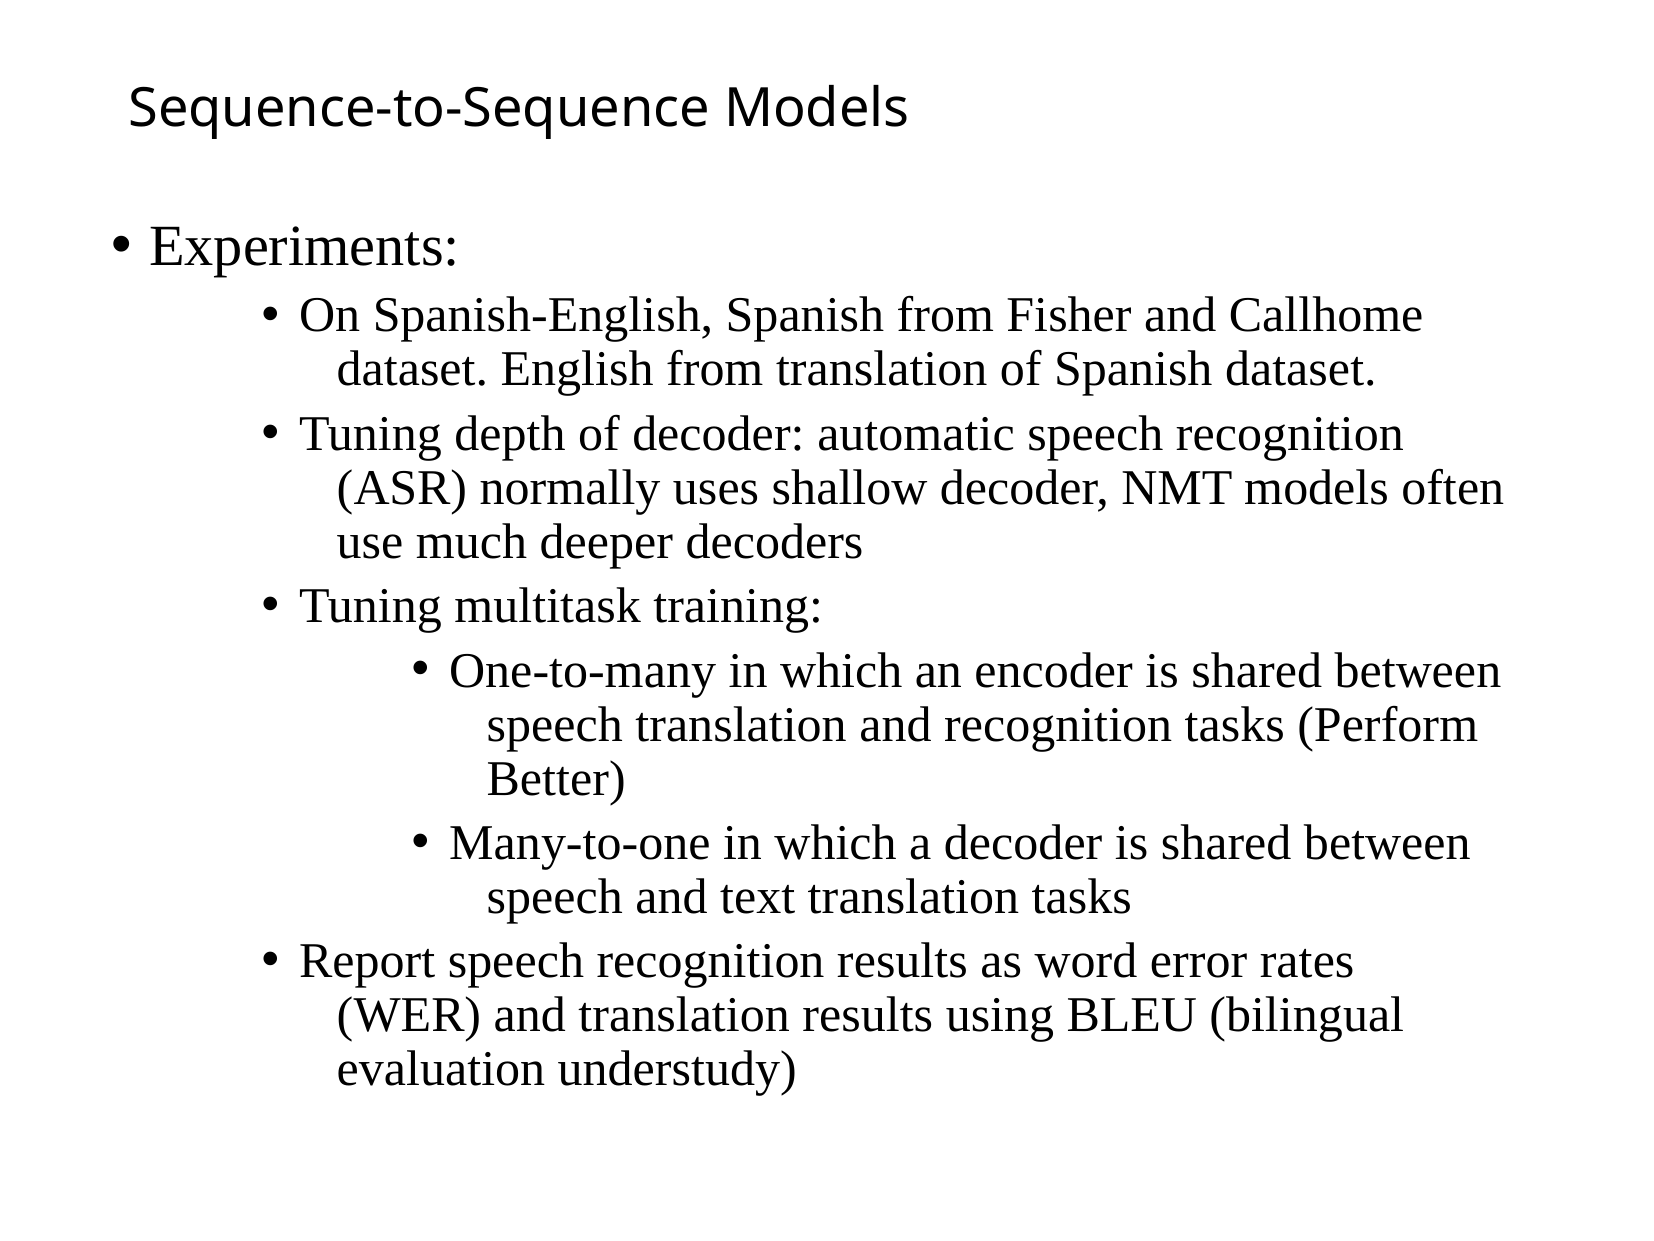

# Sequence-to-Sequence Models
Experiments:
On Spanish-English, Spanish from Fisher and Callhome dataset. English from translation of Spanish dataset.
Tuning depth of decoder: automatic speech recognition (ASR) normally uses shallow decoder, NMT models often use much deeper decoders
Tuning multitask training:
One-to-many in which an encoder is shared between speech translation and recognition tasks (Perform Better)
Many-to-one in which a decoder is shared between speech and text translation tasks
Report speech recognition results as word error rates (WER) and translation results using BLEU (bilingual evaluation understudy)